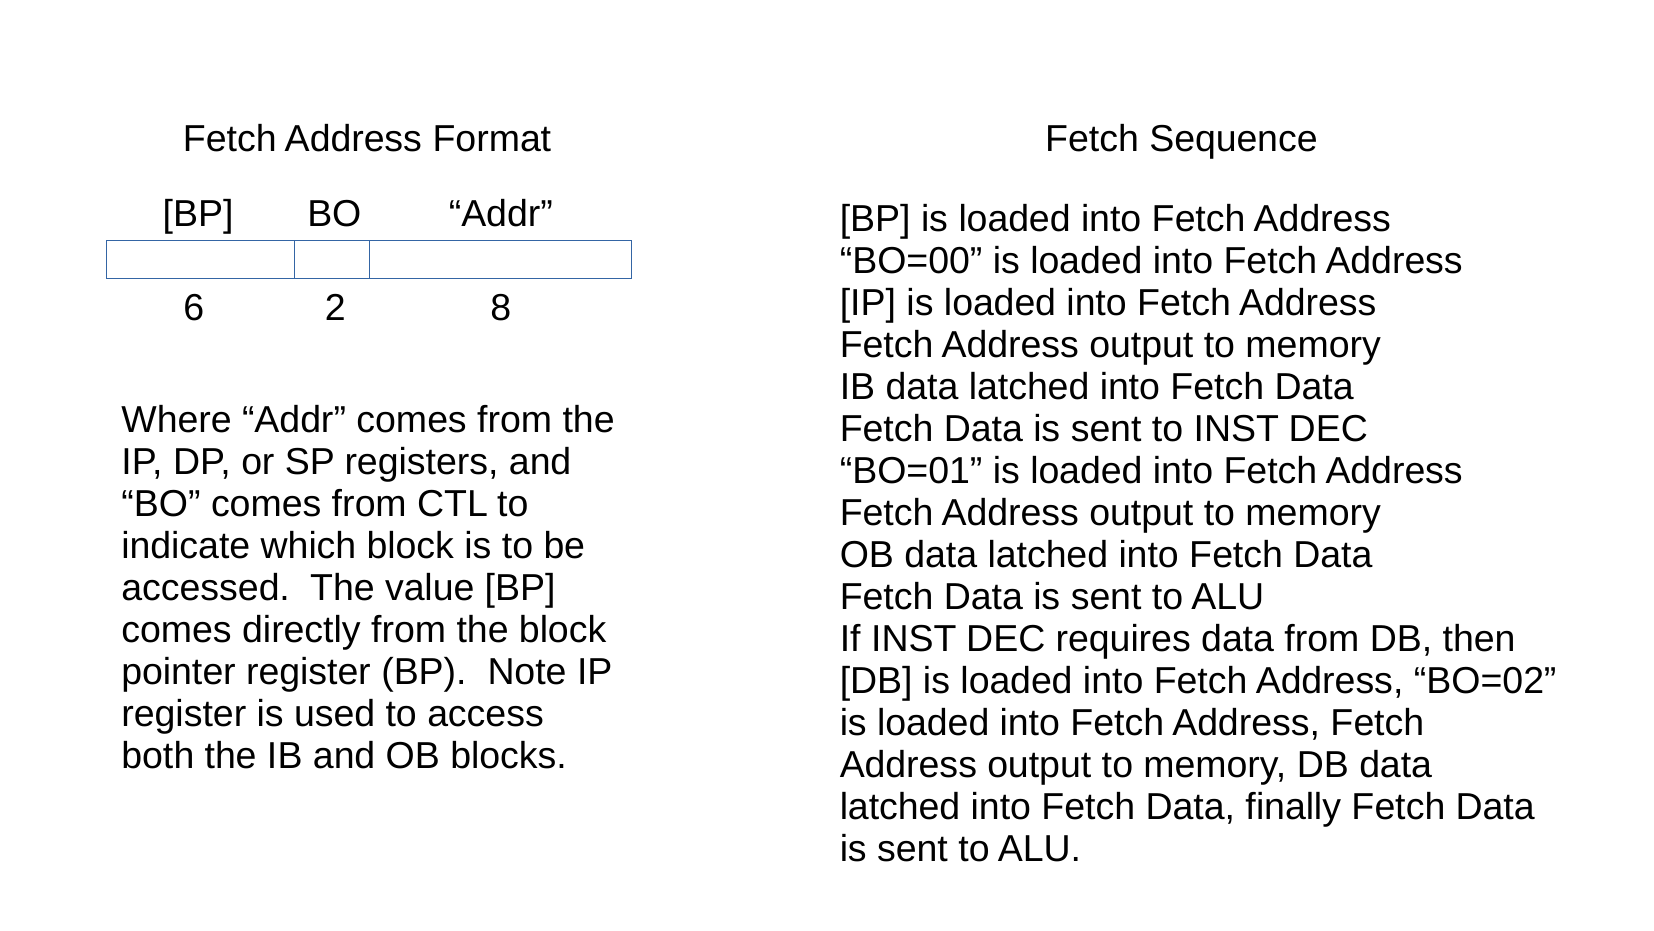

Fetch Address Format
Fetch Sequence
[BP]
BO
“Addr”
[BP] is loaded into Fetch Address
“BO=00” is loaded into Fetch Address
[IP] is loaded into Fetch Address
Fetch Address output to memory
IB data latched into Fetch Data
Fetch Data is sent to INST DEC
“BO=01” is loaded into Fetch Address
Fetch Address output to memory
OB data latched into Fetch Data
Fetch Data is sent to ALU
If INST DEC requires data from DB, then [DB] is loaded into Fetch Address, “BO=02” is loaded into Fetch Address, Fetch Address output to memory, DB data latched into Fetch Data, finally Fetch Data is sent to ALU.
6
2
8
Where “Addr” comes from the IP, DP, or SP registers, and “BO” comes from CTL to indicate which block is to be accessed. The value [BP] comes directly from the block pointer register (BP). Note IP register is used to access both the IB and OB blocks.